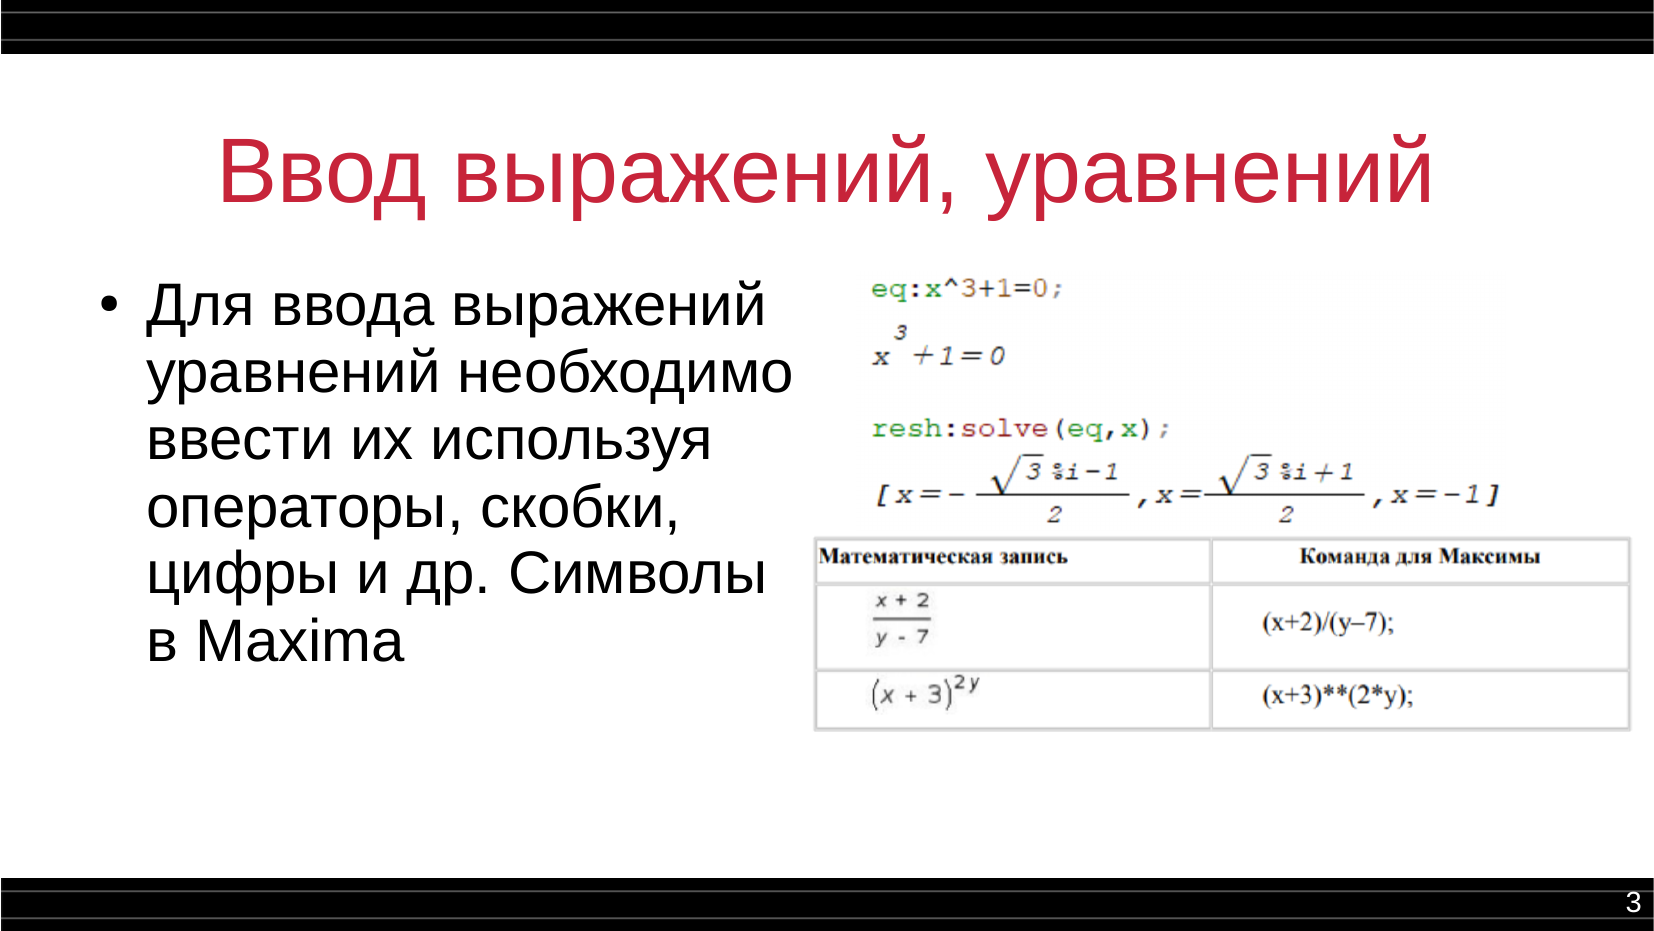

# Ввод выражений, уравнений
Для ввода выражений уравнений необходимо ввести их используя операторы, скобки, цифры и др. Символы в Maxima